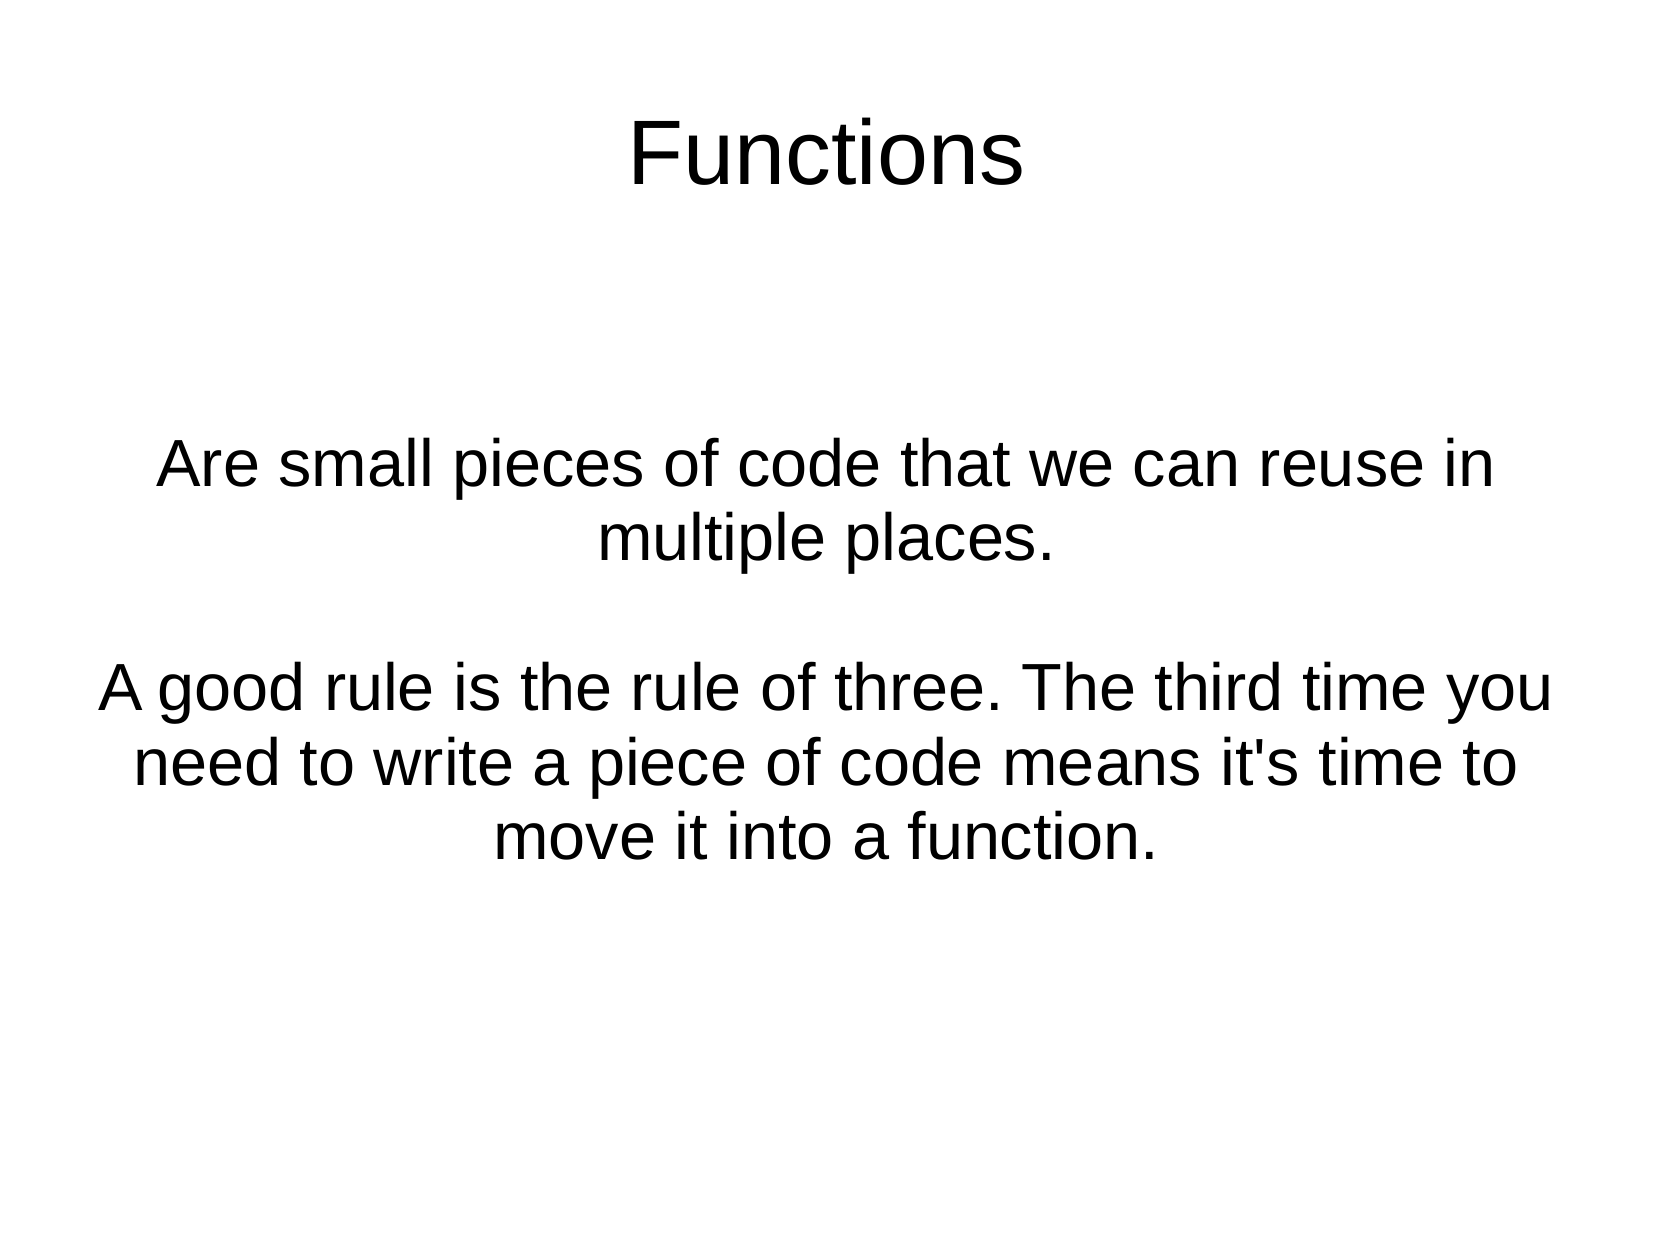

# Functions
Are small pieces of code that we can reuse in multiple places.
A good rule is the rule of three. The third time you need to write a piece of code means it's time to move it into a function.